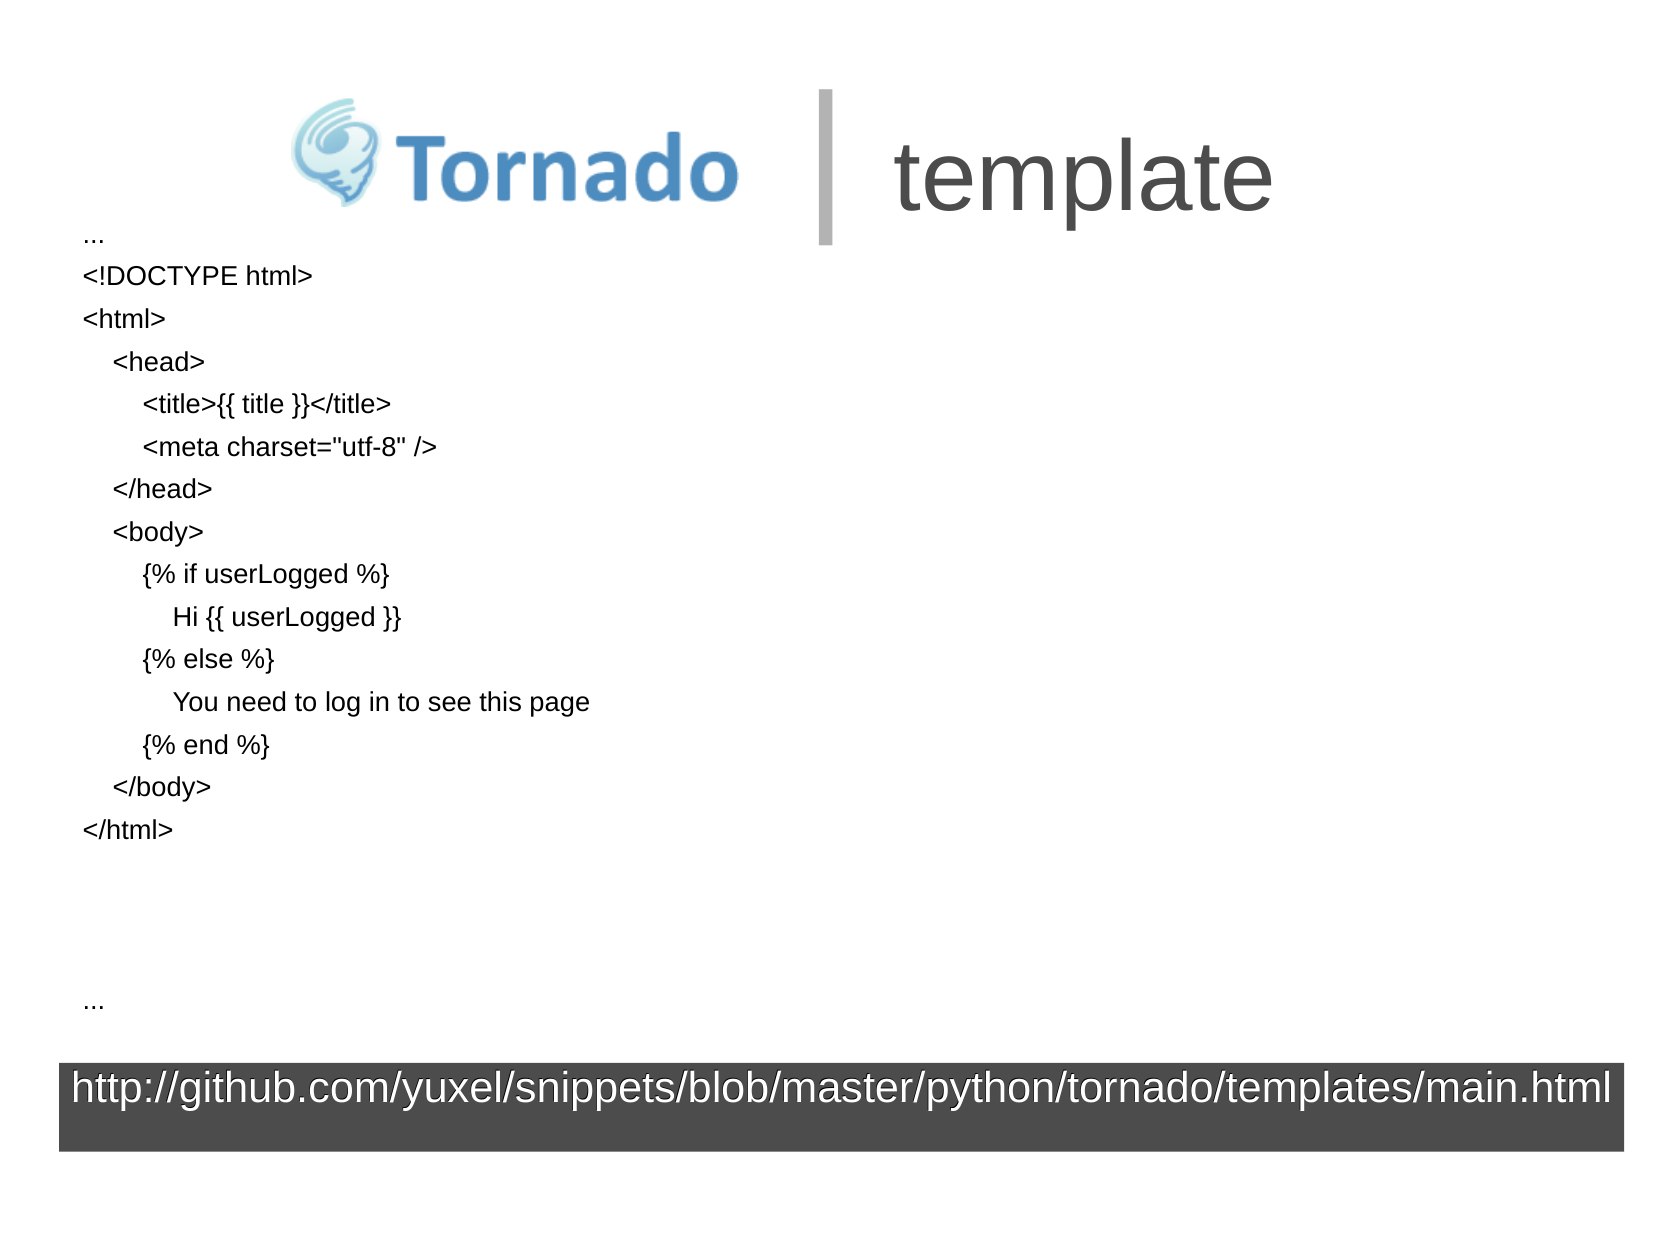

#
| template
...
<!DOCTYPE html>
<html>
 <head>
 <title>{{ title }}</title>
 <meta charset="utf-8" />
 </head>
 <body>
 {% if userLogged %}
 Hi {{ userLogged }}
 {% else %}
 You need to log in to see this page
 {% end %}
 </body>
</html>
...
http://github.com/yuxel/snippets/blob/master/python/tornado/templates/main.html